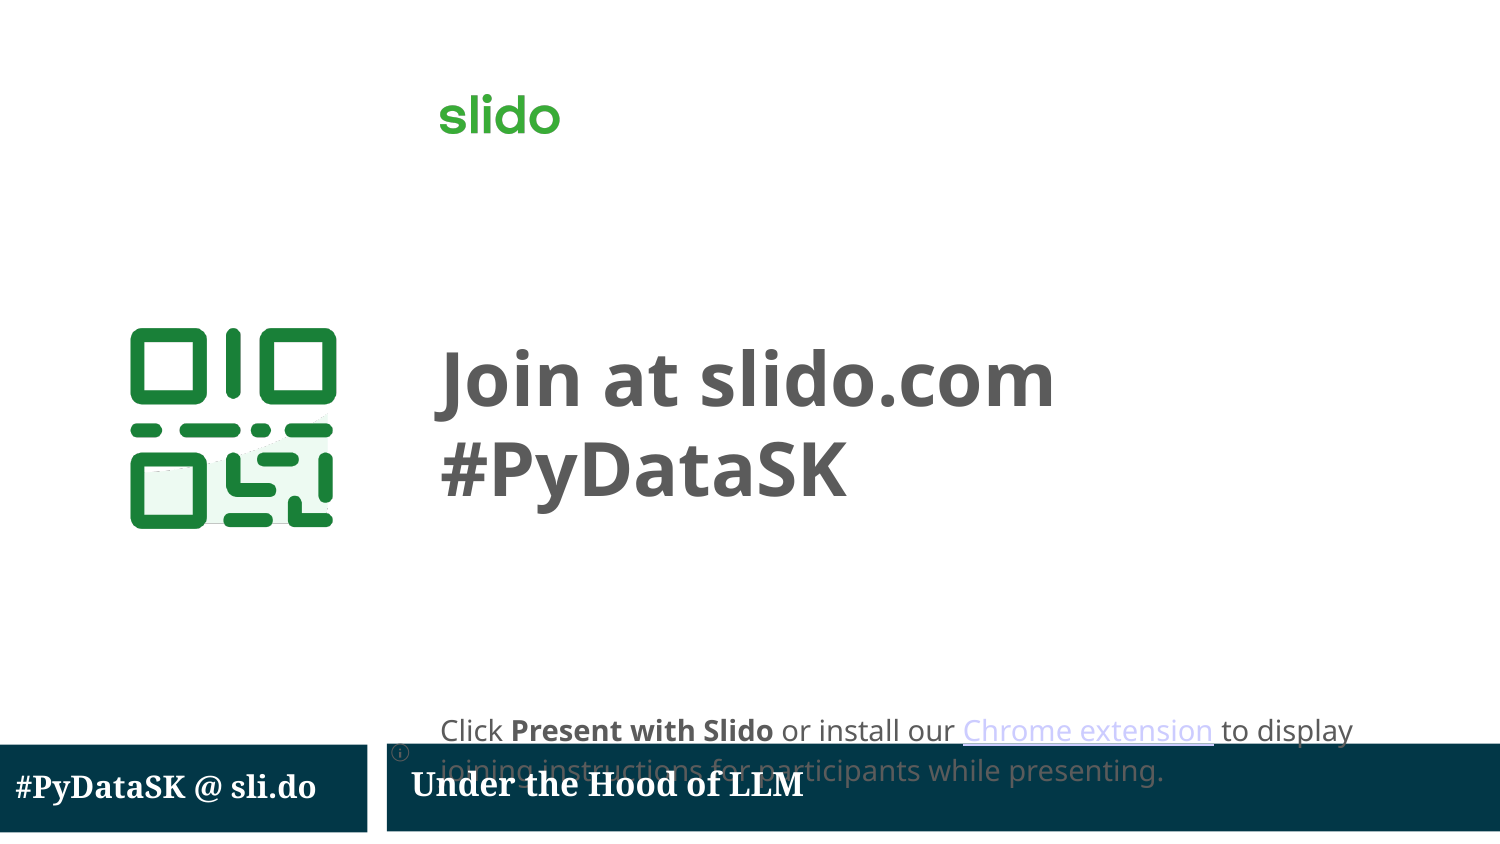

Join at slido.com
#PyDataSK
ⓘ
Click Present with Slido or install our Chrome extension to display joining instructions for participants while presenting.
Under the Hood of LLM
#PyDataSK @ sli.do